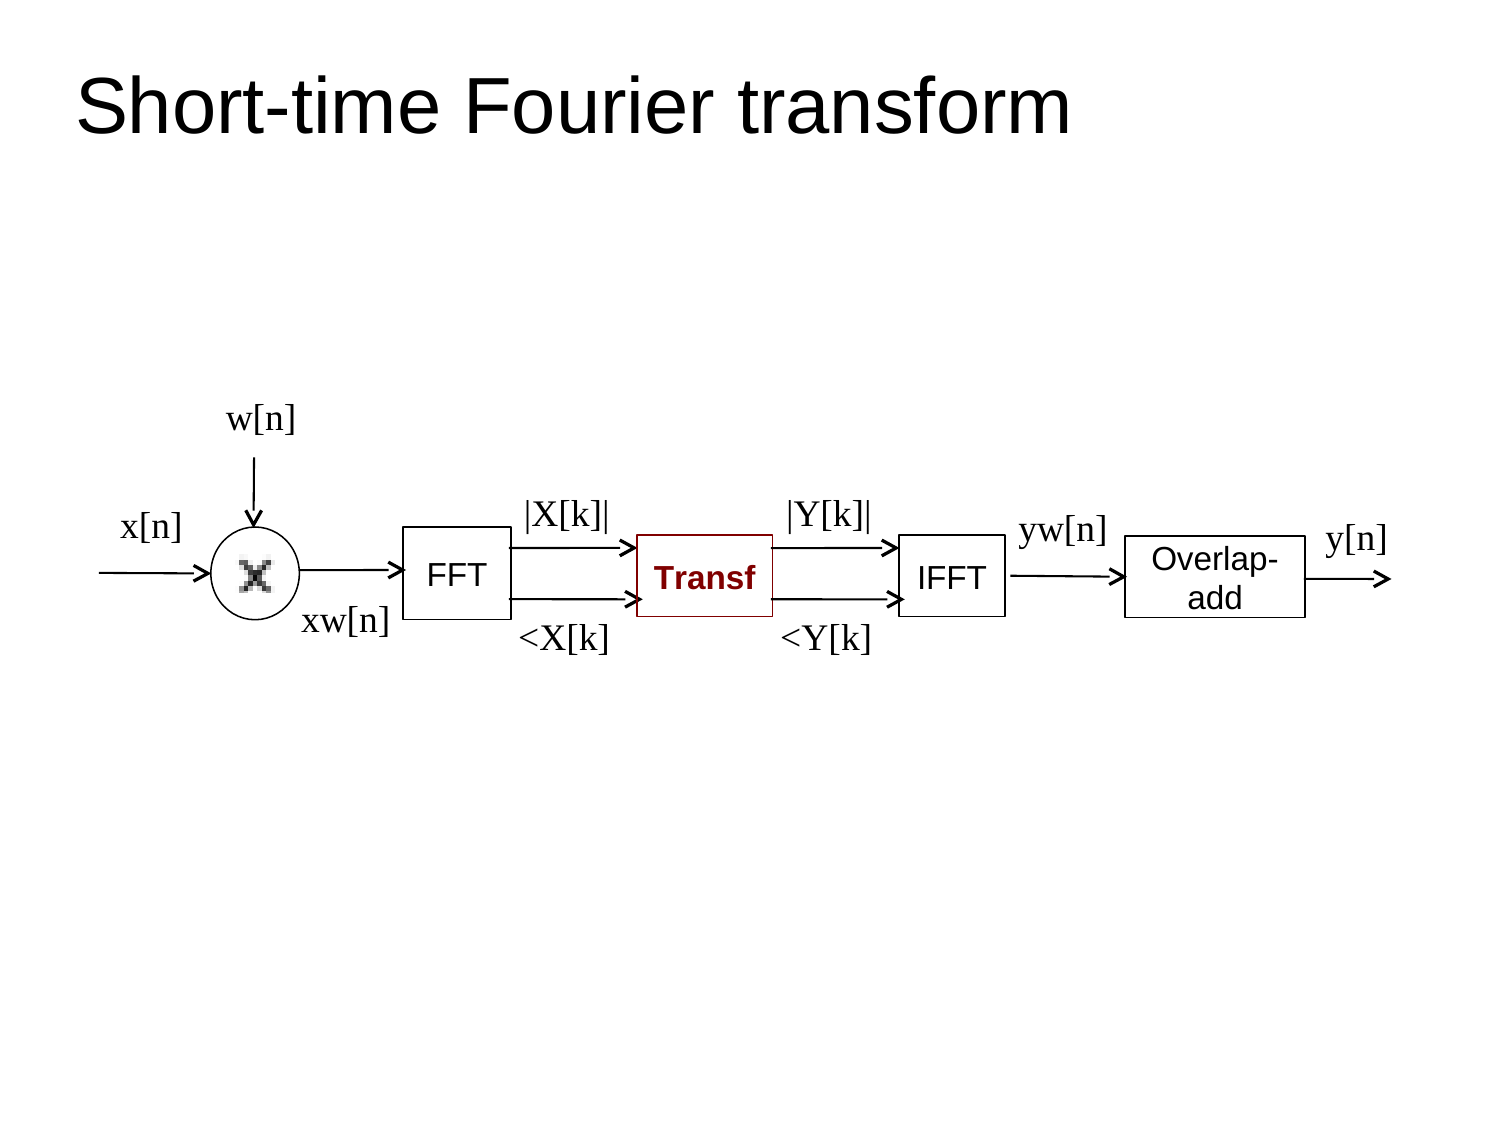

# Short-time Fourier transform
w[n]
|X[k]|
|Y[k]|
x[n]
yw[n]
y[n]
FFT
IFFT
Transf
Overlap-add
xw[n]
<X[k]
<Y[k]